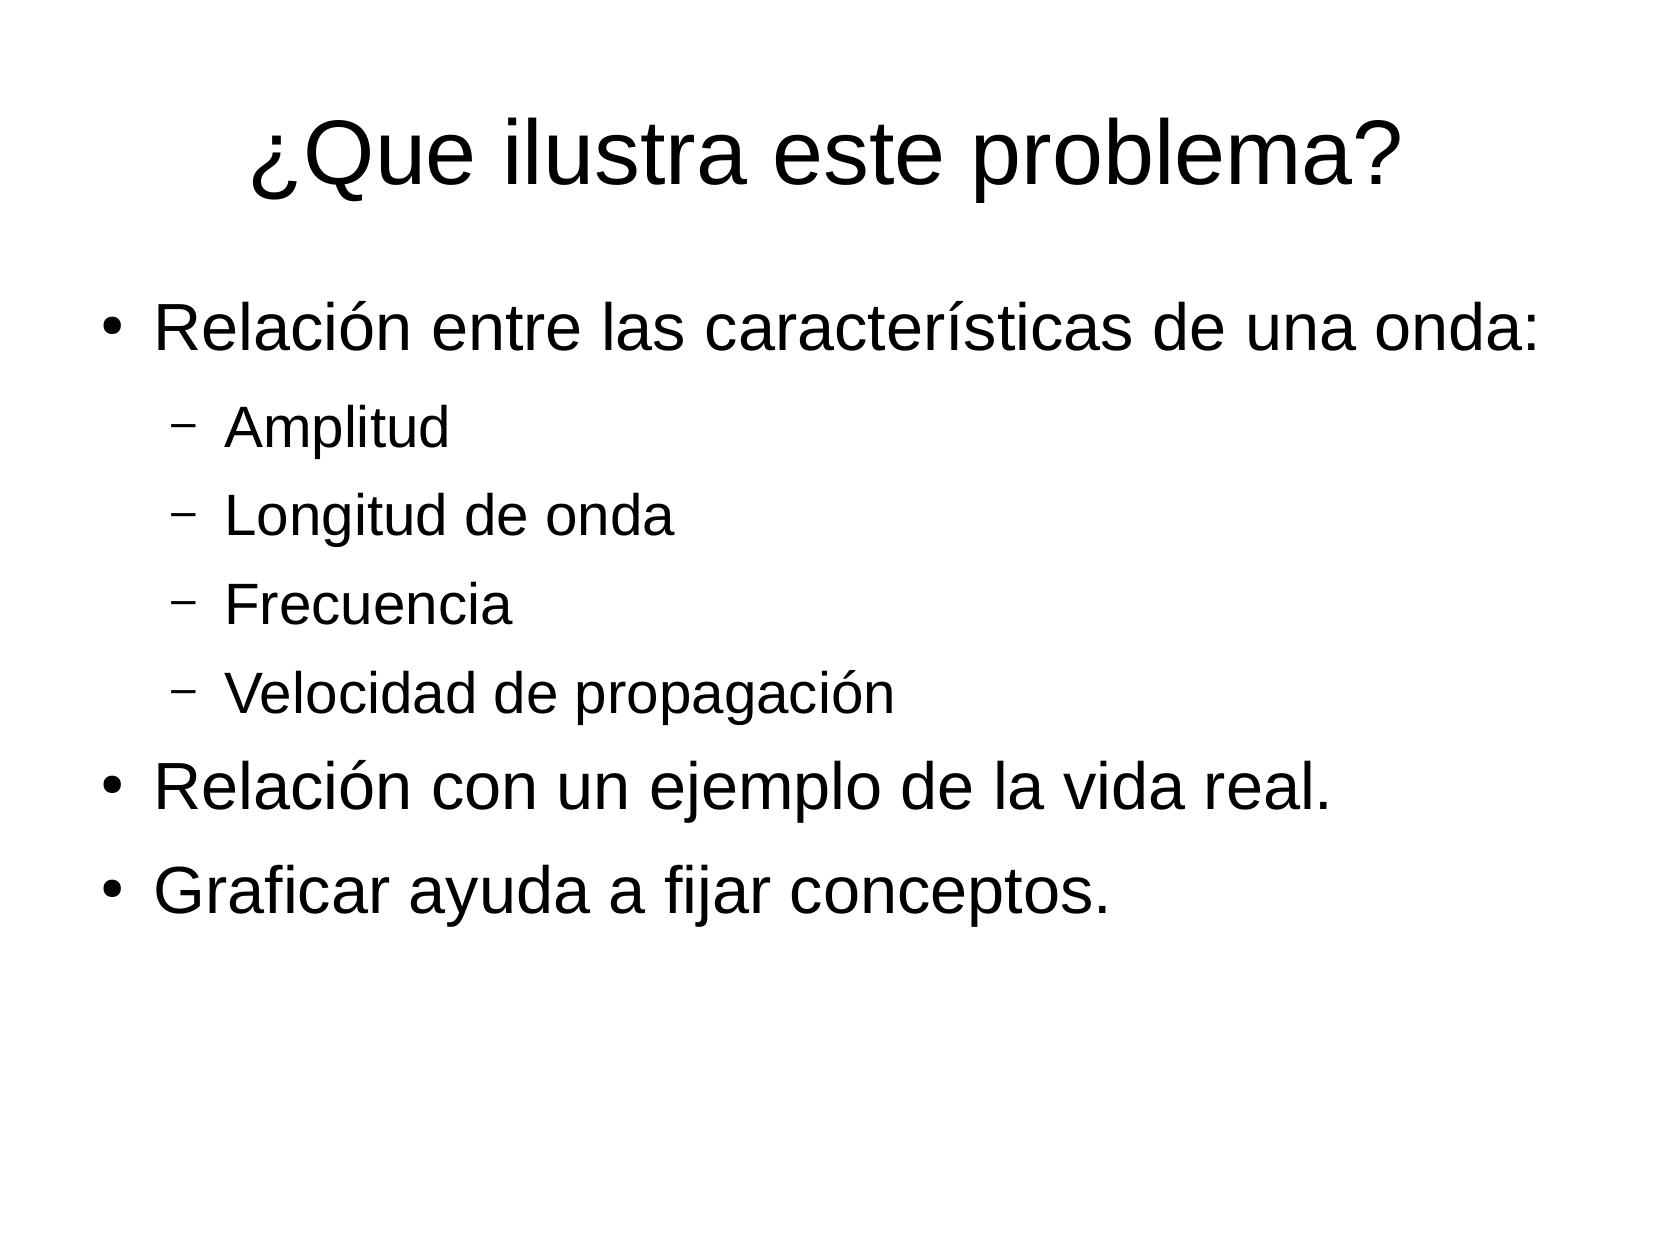

# ¿Que ilustra este problema?
Relación entre las características de una onda:
Amplitud
Longitud de onda
Frecuencia
Velocidad de propagación
Relación con un ejemplo de la vida real.
Graficar ayuda a fijar conceptos.